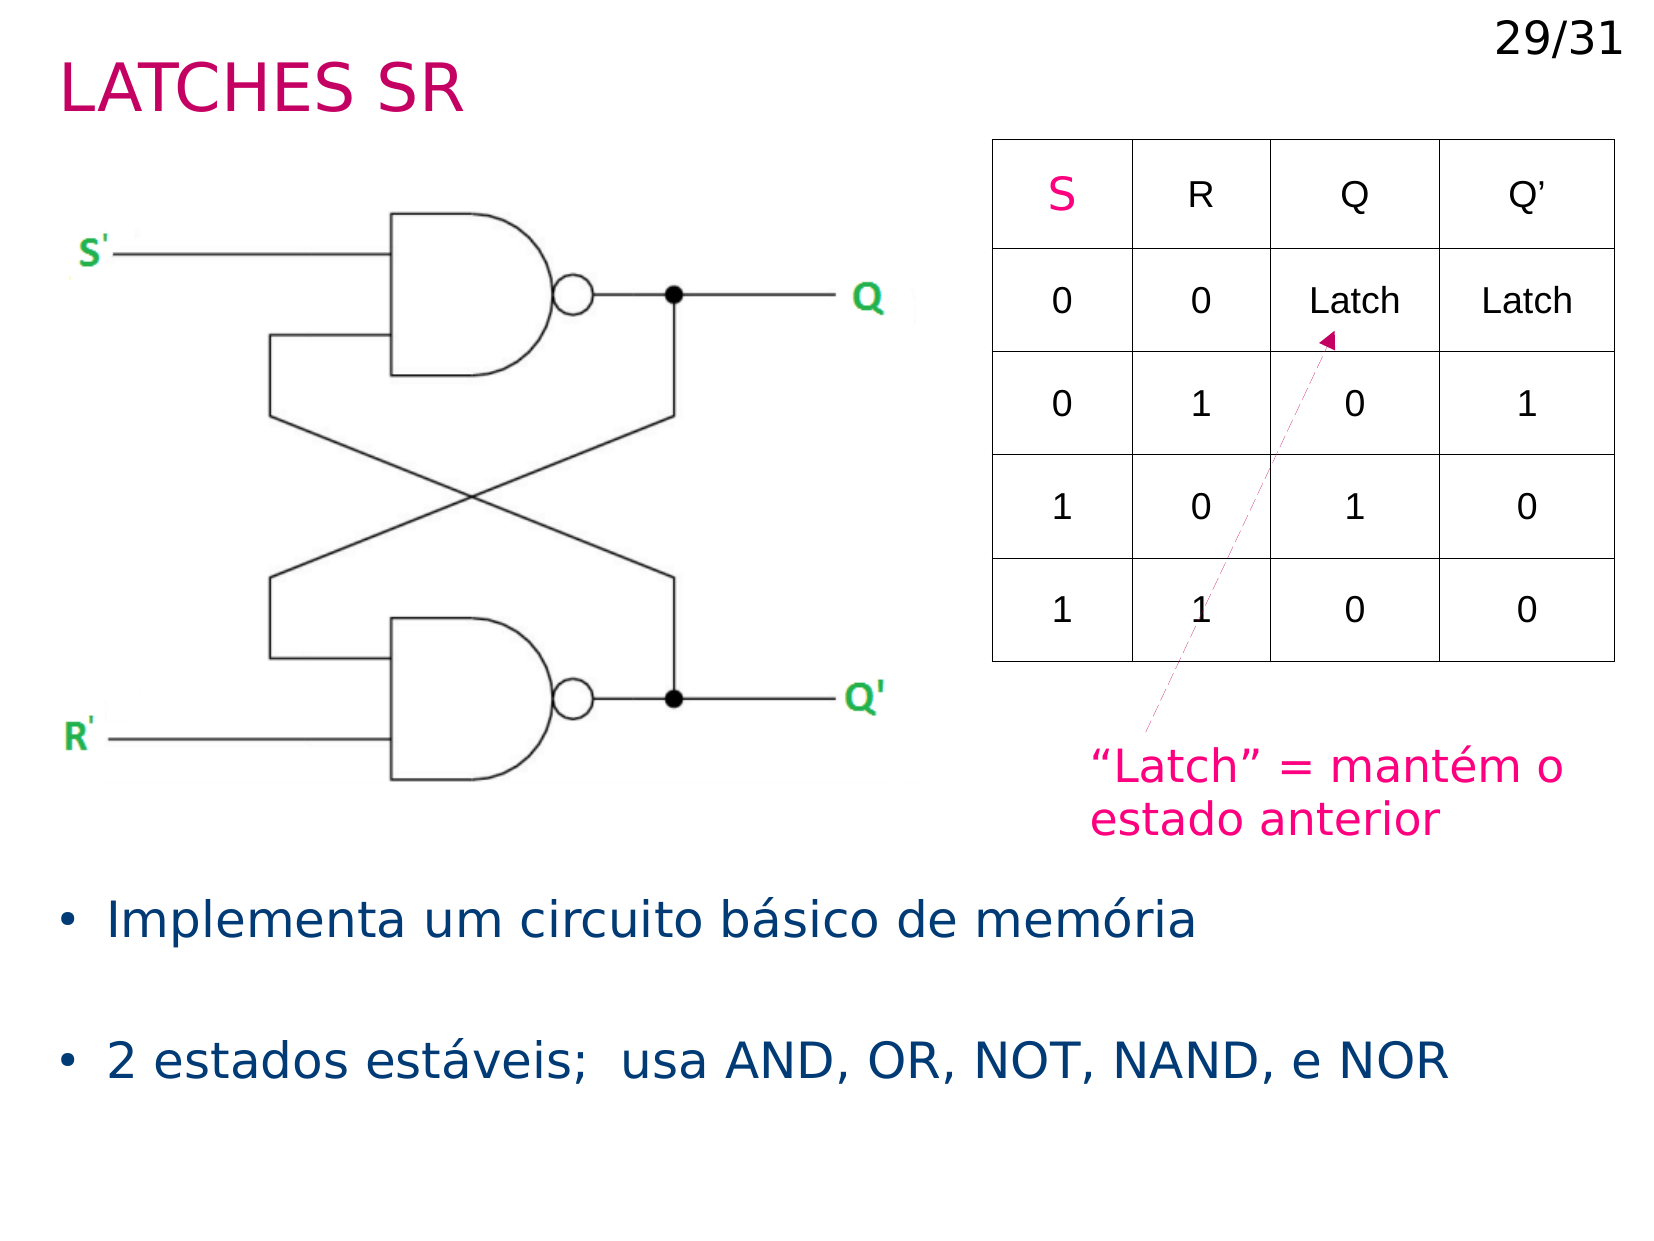

29
# LATCHES SR
| S | R | Q | Q’ |
| --- | --- | --- | --- |
| 0 | 0 | Latch | Latch |
| 0 | 1 | 0 | 1 |
| 1 | 0 | 1 | 0 |
| 1 | 1 | 0 | 0 |
“Latch” = mantém o estado anterior
Implementa um circuito básico de memória
2 estados estáveis; usa AND, OR, NOT, NAND, e NOR